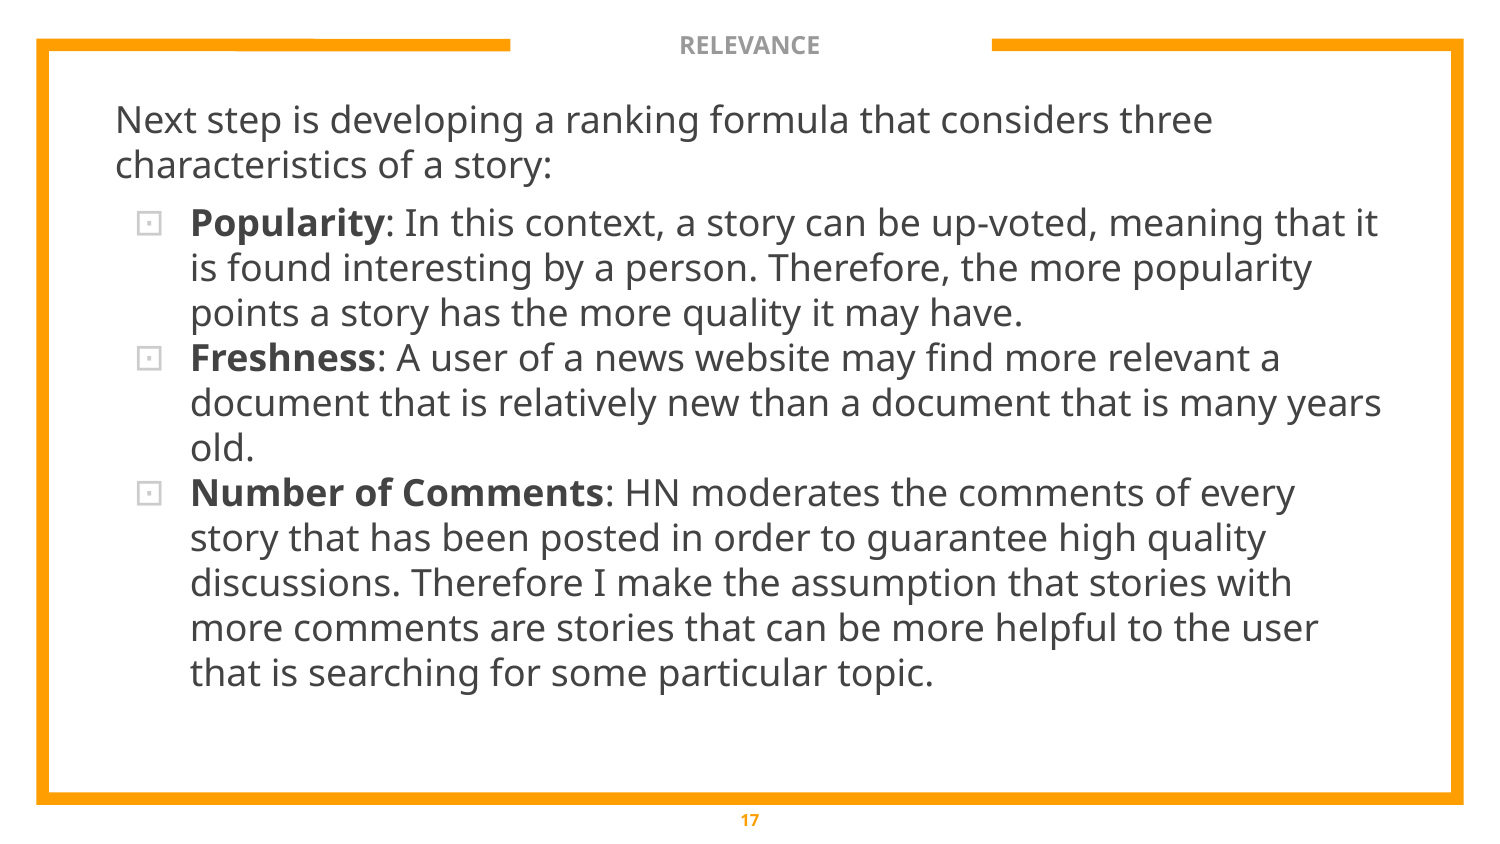

# RELEVANCE
Next step is developing a ranking formula that considers three characteristics of a story:
Popularity: In this context, a story can be up-voted, meaning that it is found interesting by a person. Therefore, the more popularity points a story has the more quality it may have.
Freshness: A user of a news website may find more relevant a document that is relatively new than a document that is many years old.
Number of Comments: HN moderates the comments of every story that has been posted in order to guarantee high quality discussions. Therefore I make the assumption that stories with more comments are stories that can be more helpful to the user that is searching for some particular topic.